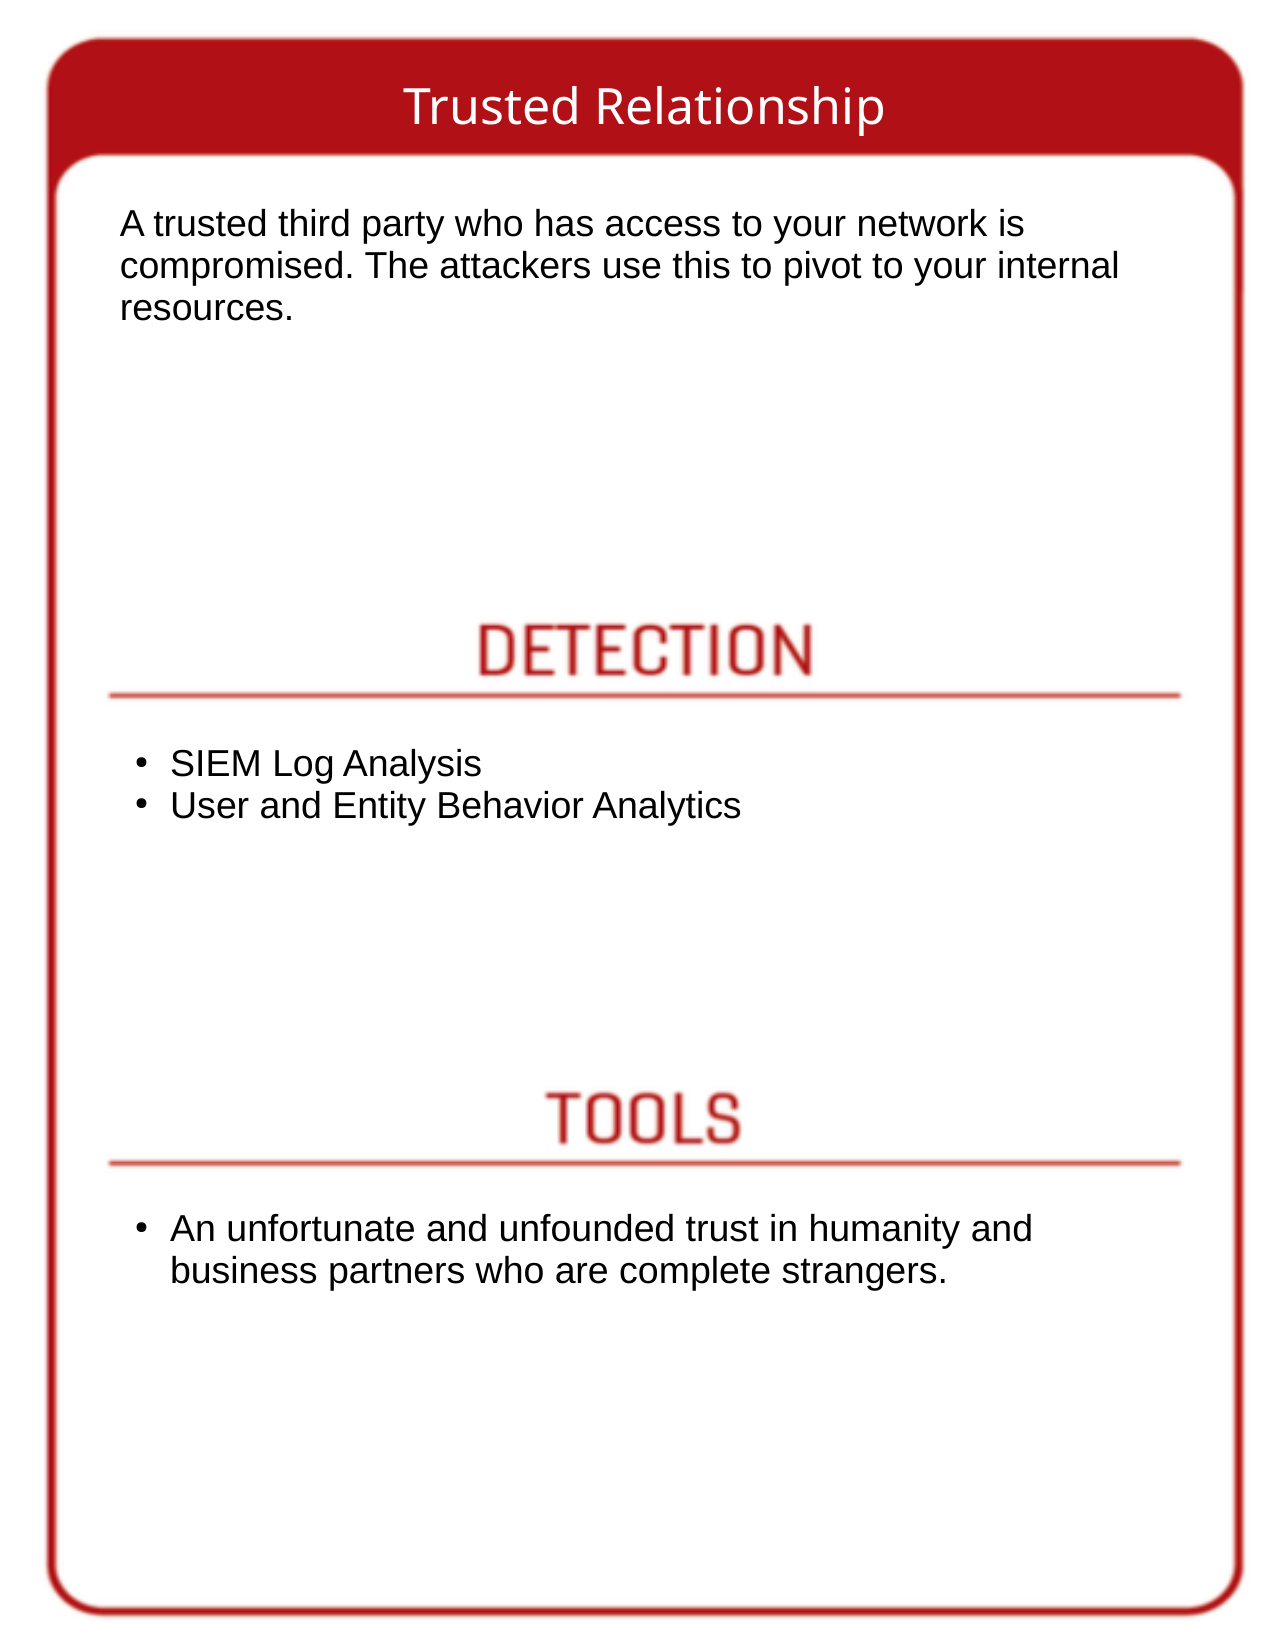

Trusted Relationship
A trusted third party who has access to your network is compromised. The attackers use this to pivot to your internal resources.
SIEM Log Analysis
User and Entity Behavior Analytics
An unfortunate and unfounded trust in humanity and business partners who are complete strangers.